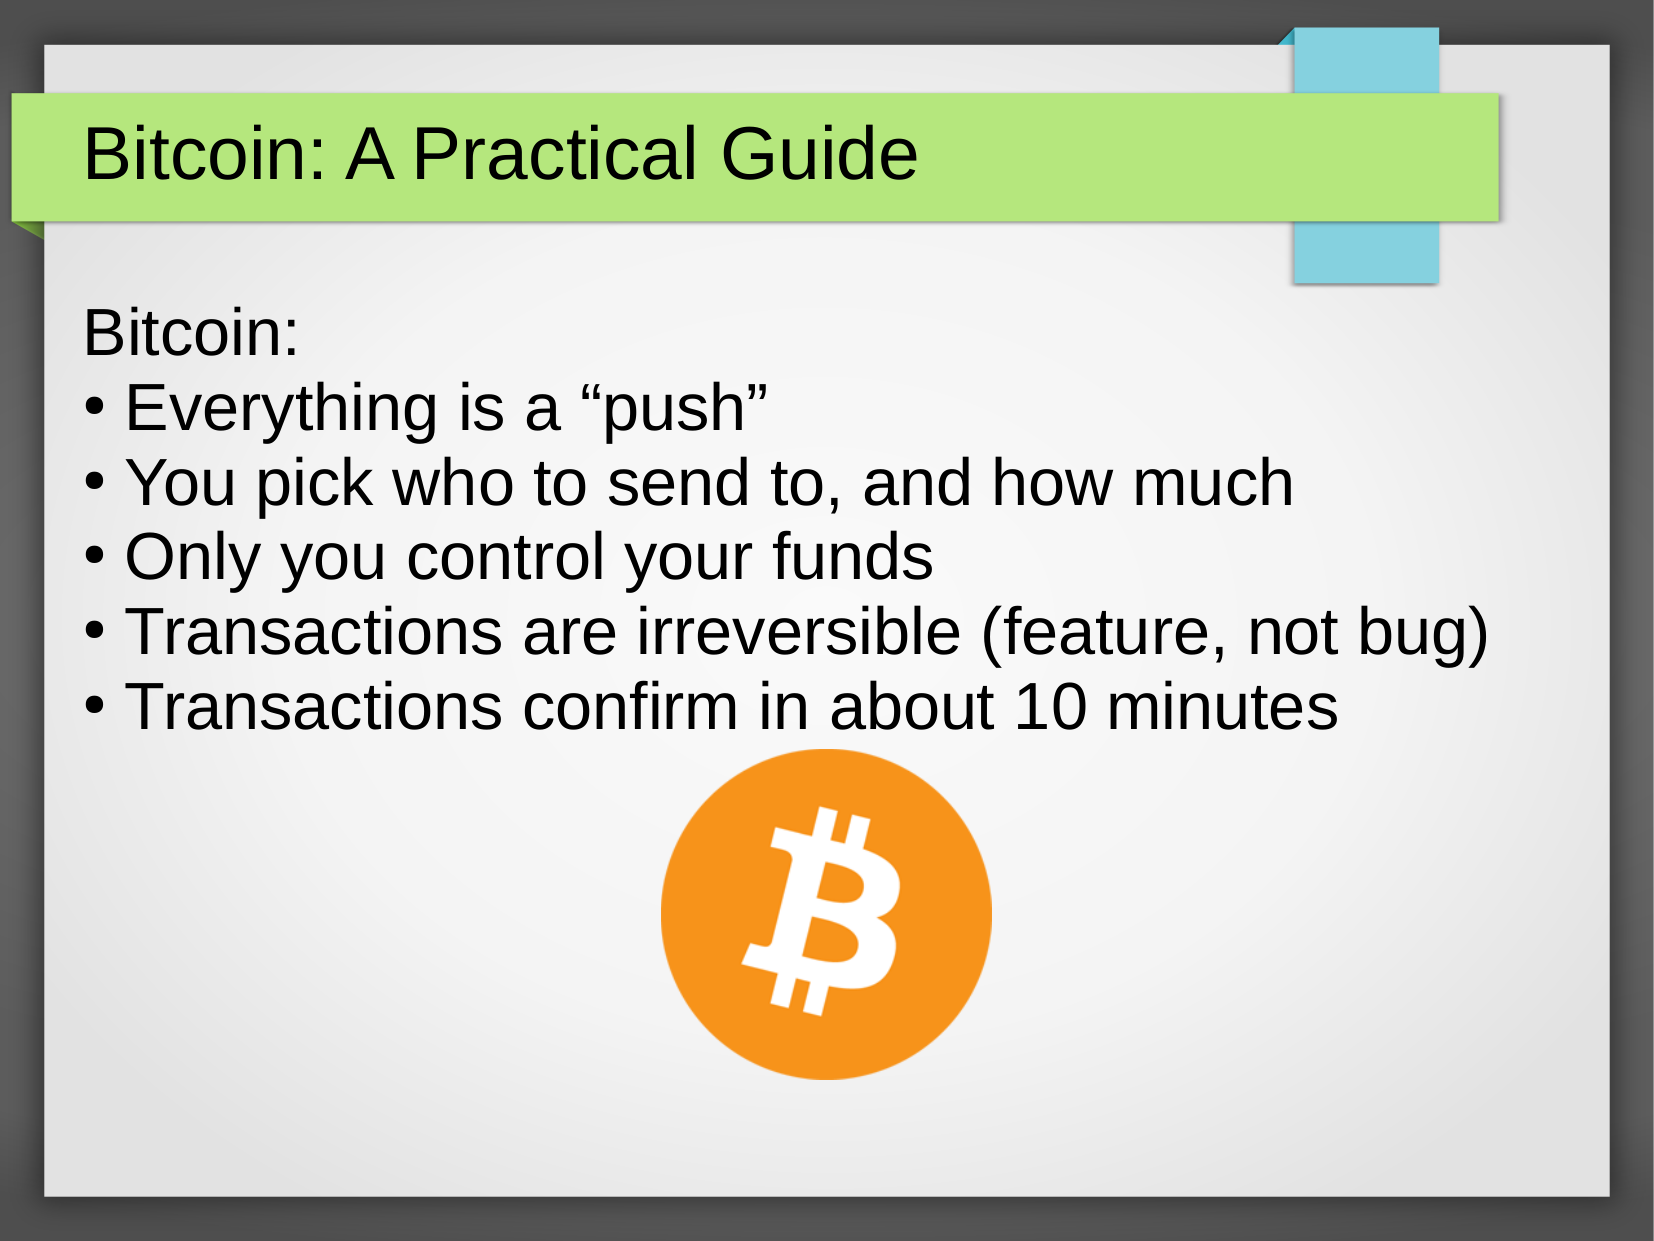

# Bitcoin: A Practical Guide
Bitcoin:
 Everything is a “push”
 You pick who to send to, and how much
 Only you control your funds
 Transactions are irreversible (feature, not bug)
 Transactions confirm in about 10 minutes